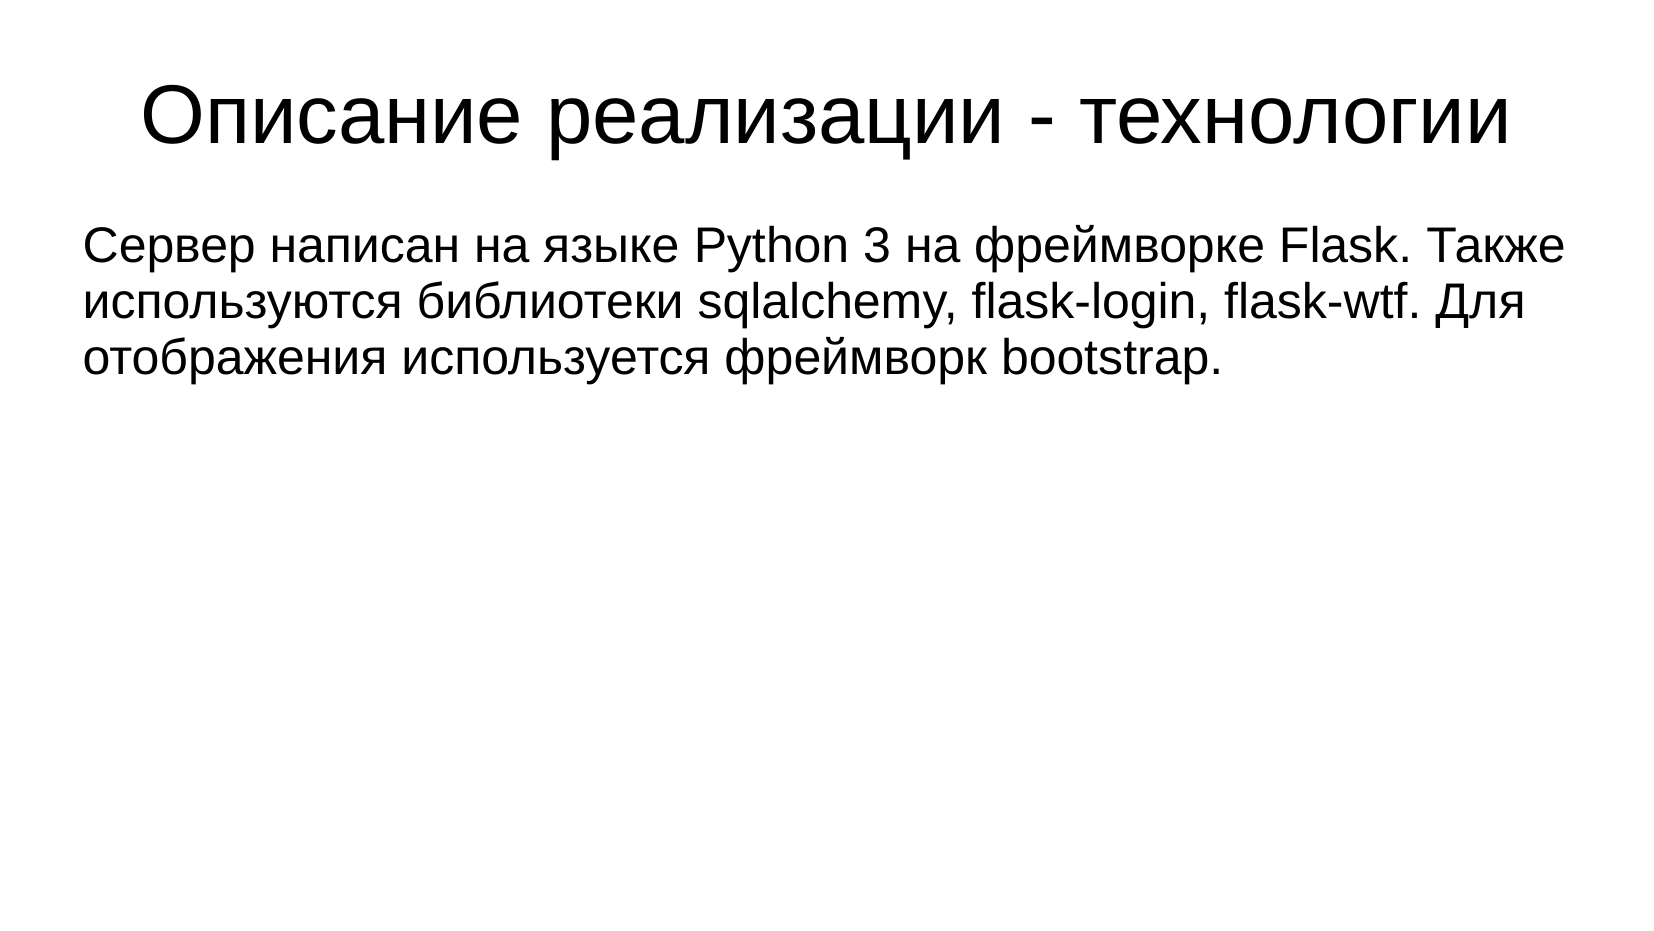

# Описание реализации - технологии
Сервер написан на языке Python 3 на фреймворке Flask. Также используются библиотеки sqlalchemy, flask-login, flask-wtf. Для отображения используется фреймворк bootstrap.